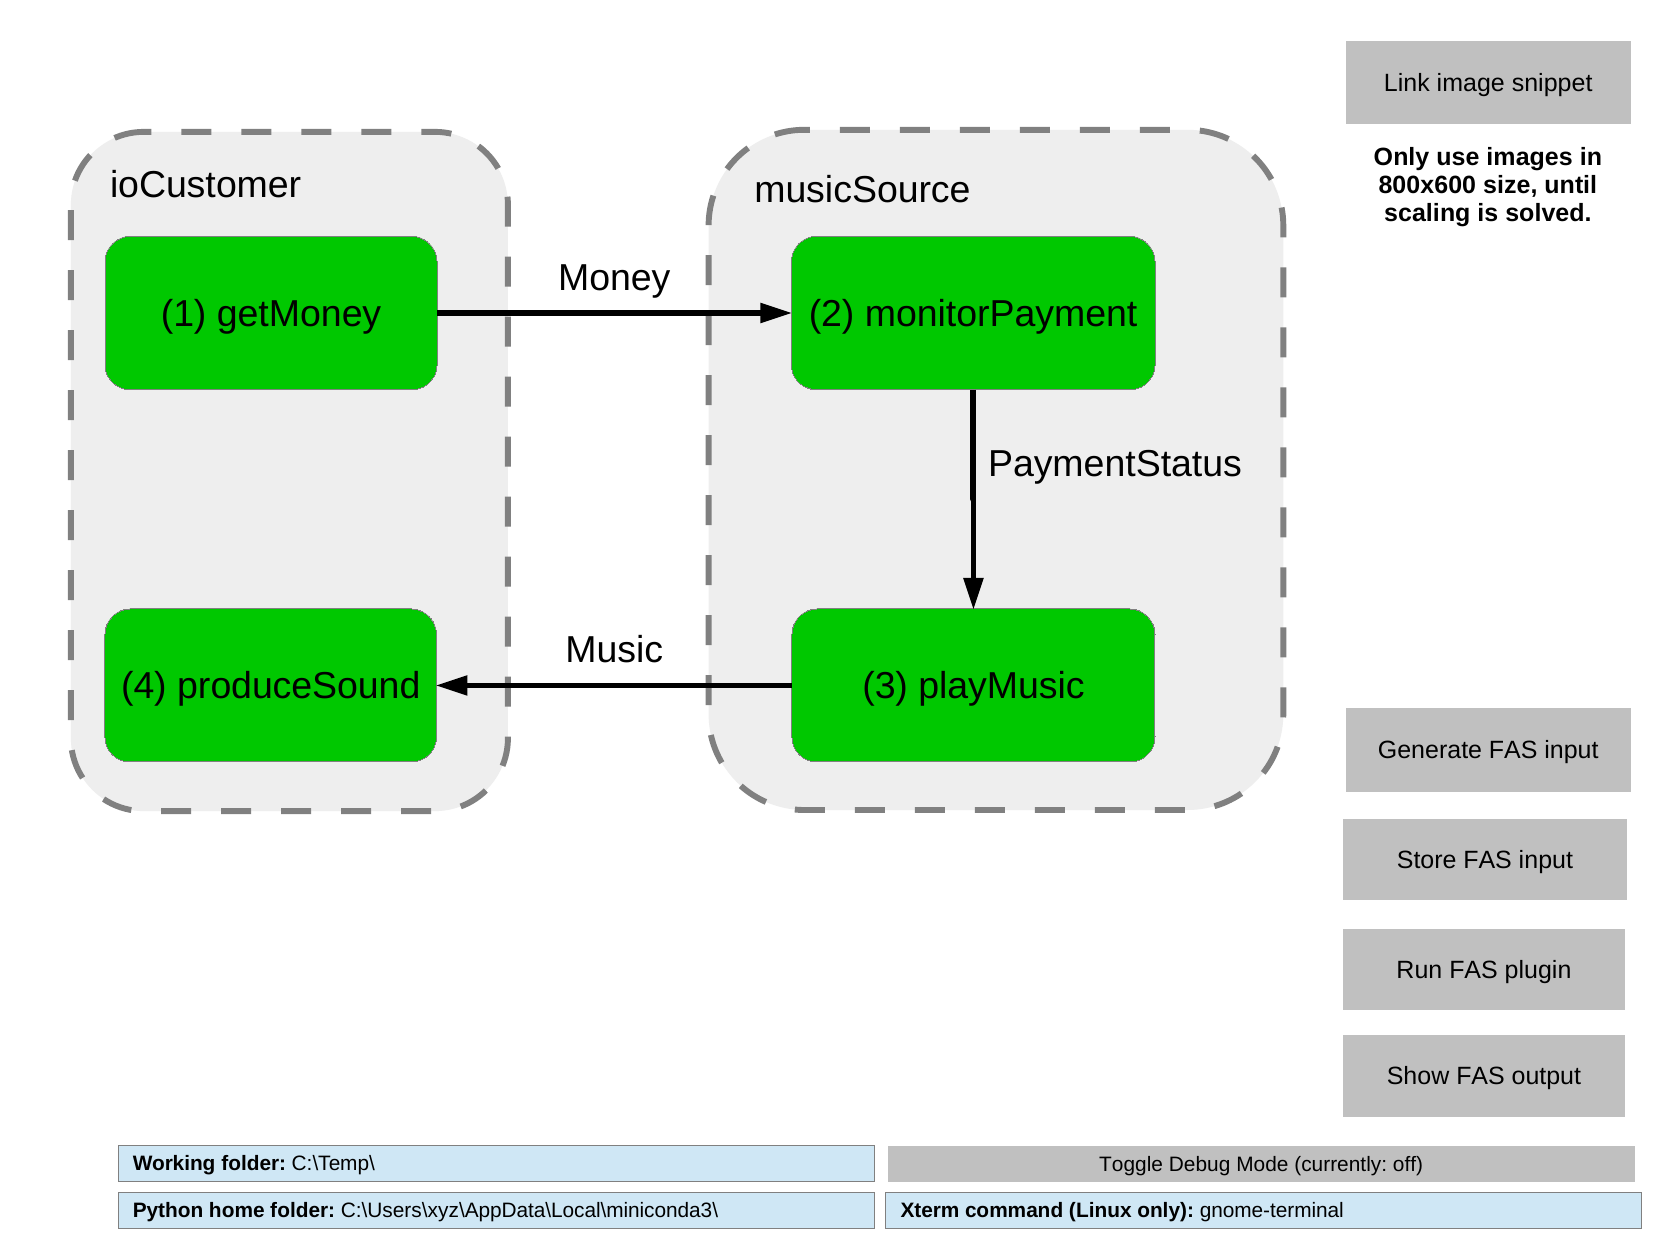

musicSource
ioCustomer
Only use images in 800x600 size, until scaling is solved.
(1) getMoney
(2) monitorPayment
(4) produceSound
(3) playMusic
Working folder: C:\Temp\
Python home folder: C:\Users\xyz\AppData\Local\miniconda3\
Xterm command (Linux only): gnome-terminal